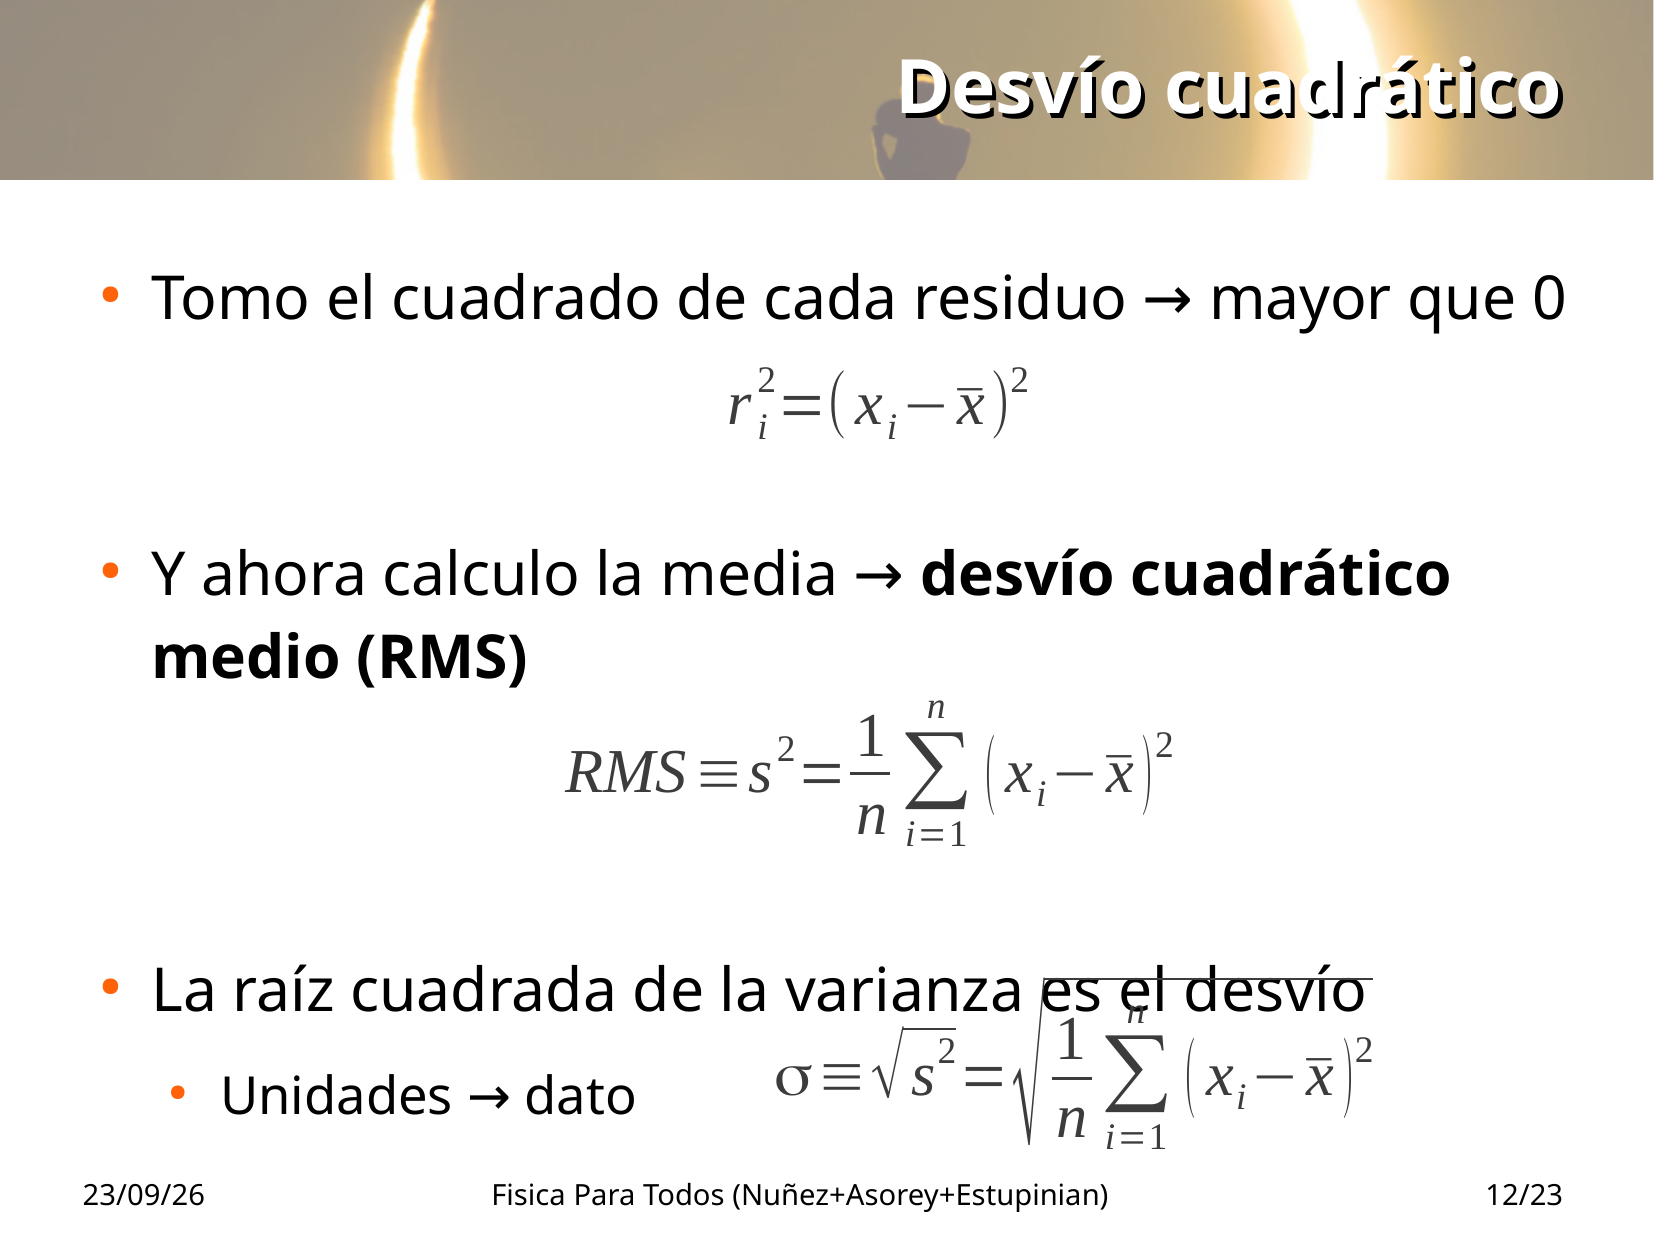

# Desvío cuadrático
Tomo el cuadrado de cada residuo → mayor que 0
Y ahora calculo la media → desvío cuadrático medio (RMS)
La raíz cuadrada de la varianza es el desvío
Unidades → dato
Fisica Para Todos (Nuñez+Asorey+Estupinian)
12